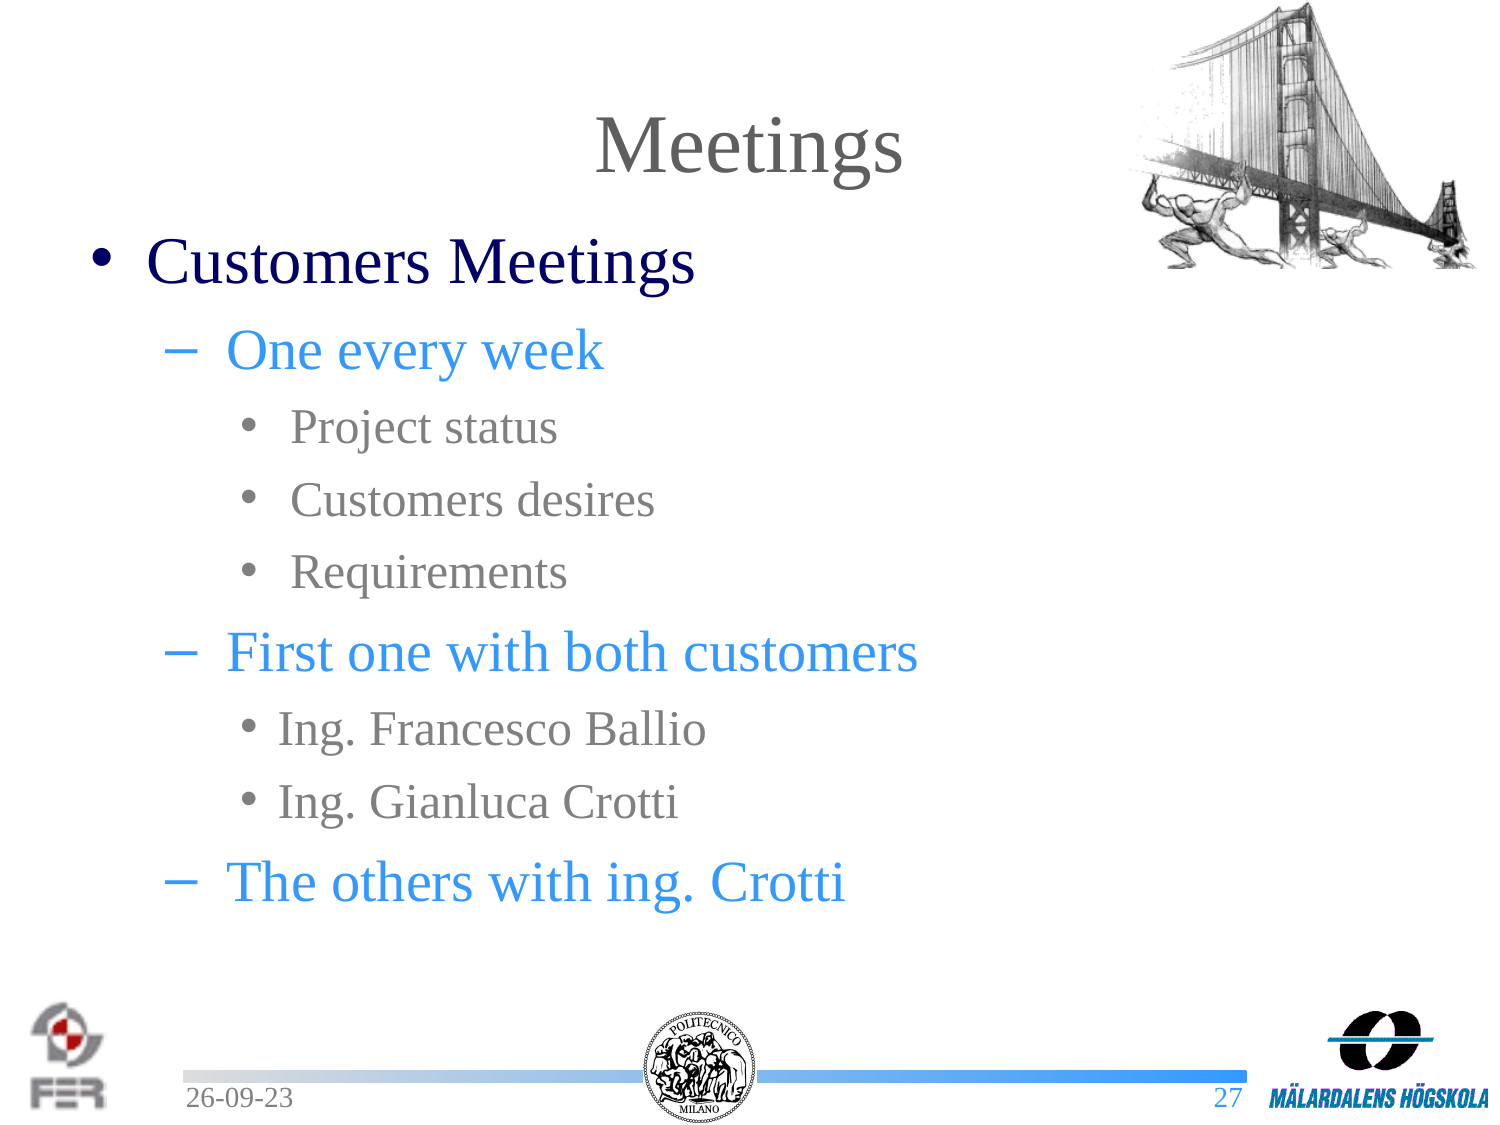

# Meetings
Customers Meetings
 One every week
 Project status
 Customers desires
 Requirements
 First one with both customers
Ing. Francesco Ballio
Ing. Gianluca Crotti
 The others with ing. Crotti
26-08-21